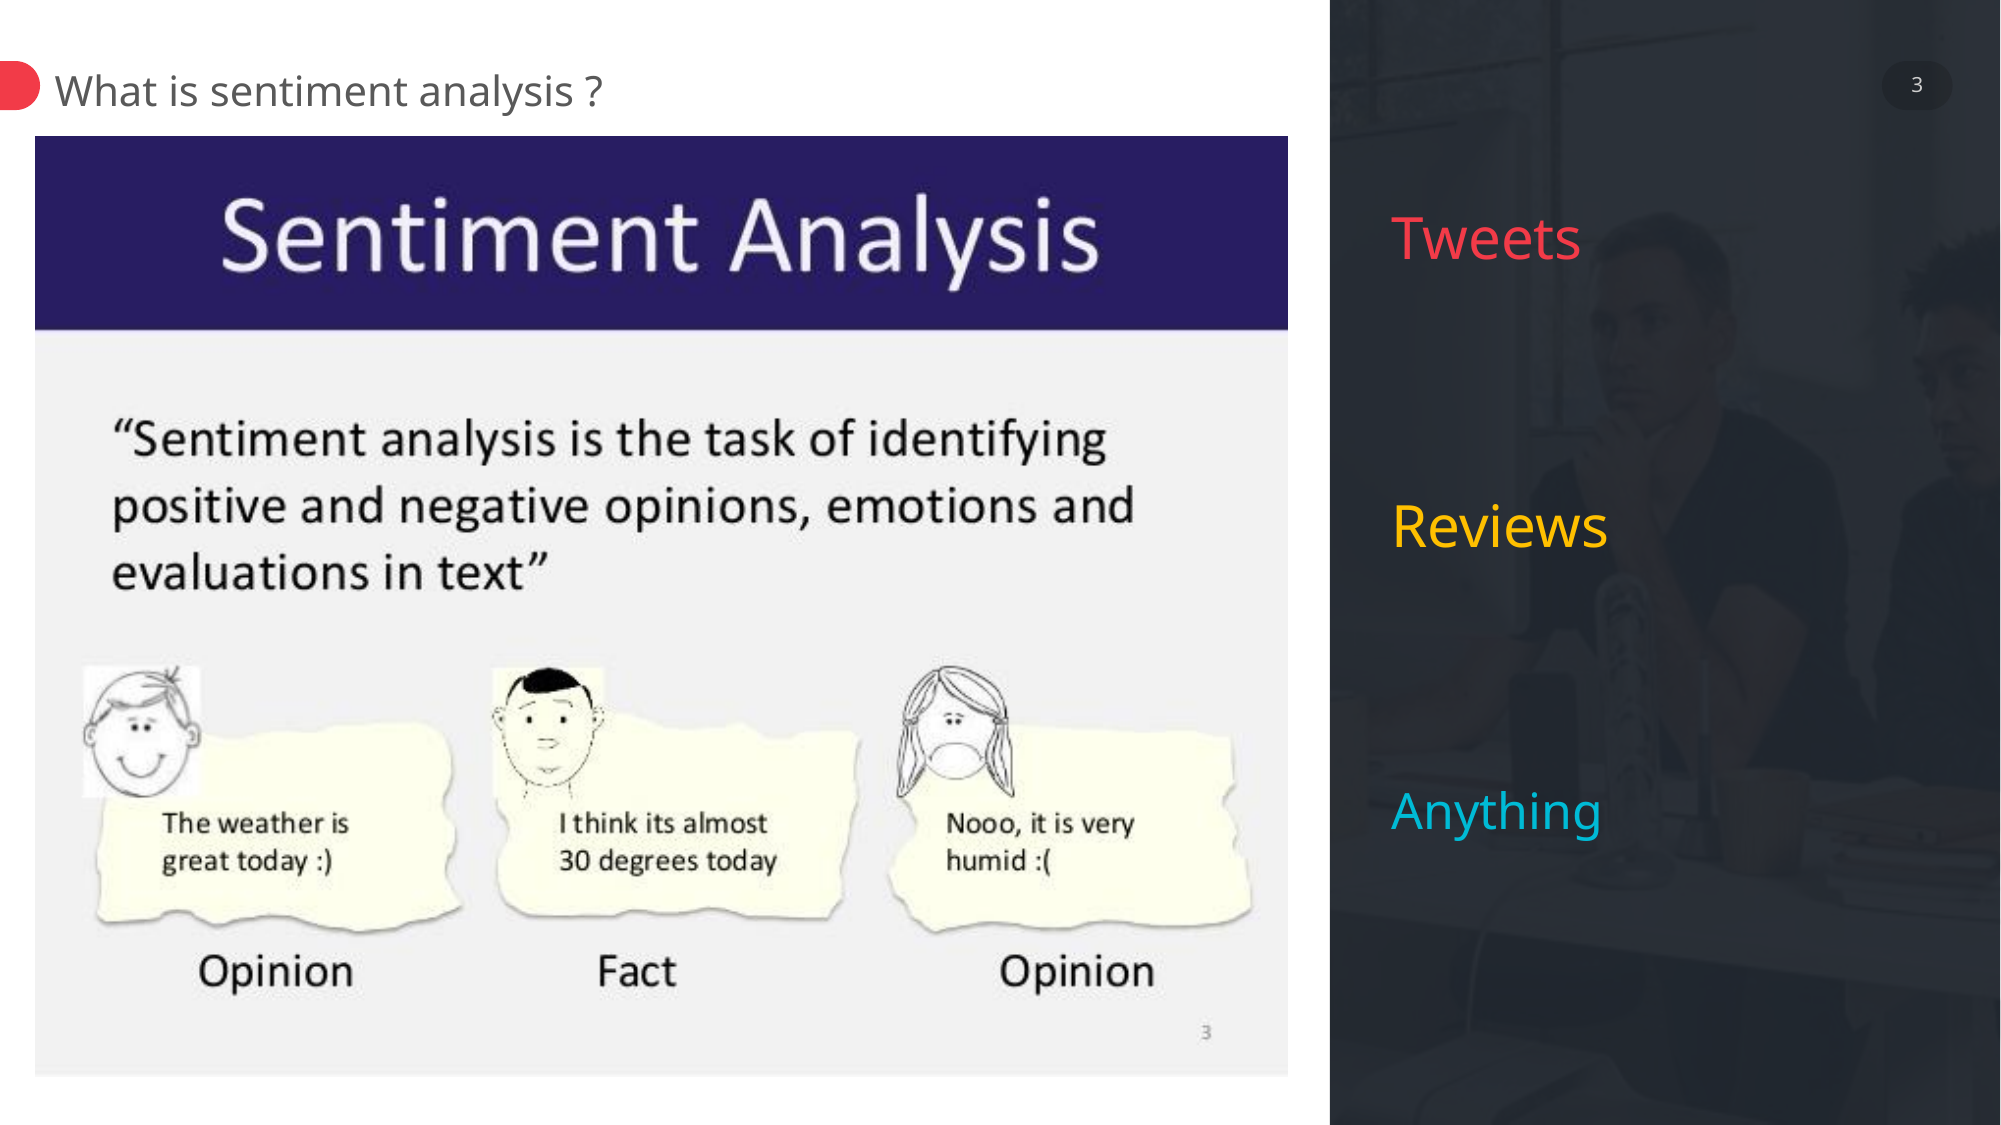

# What is sentiment analysis ?
Tweets
Reviews
Anything